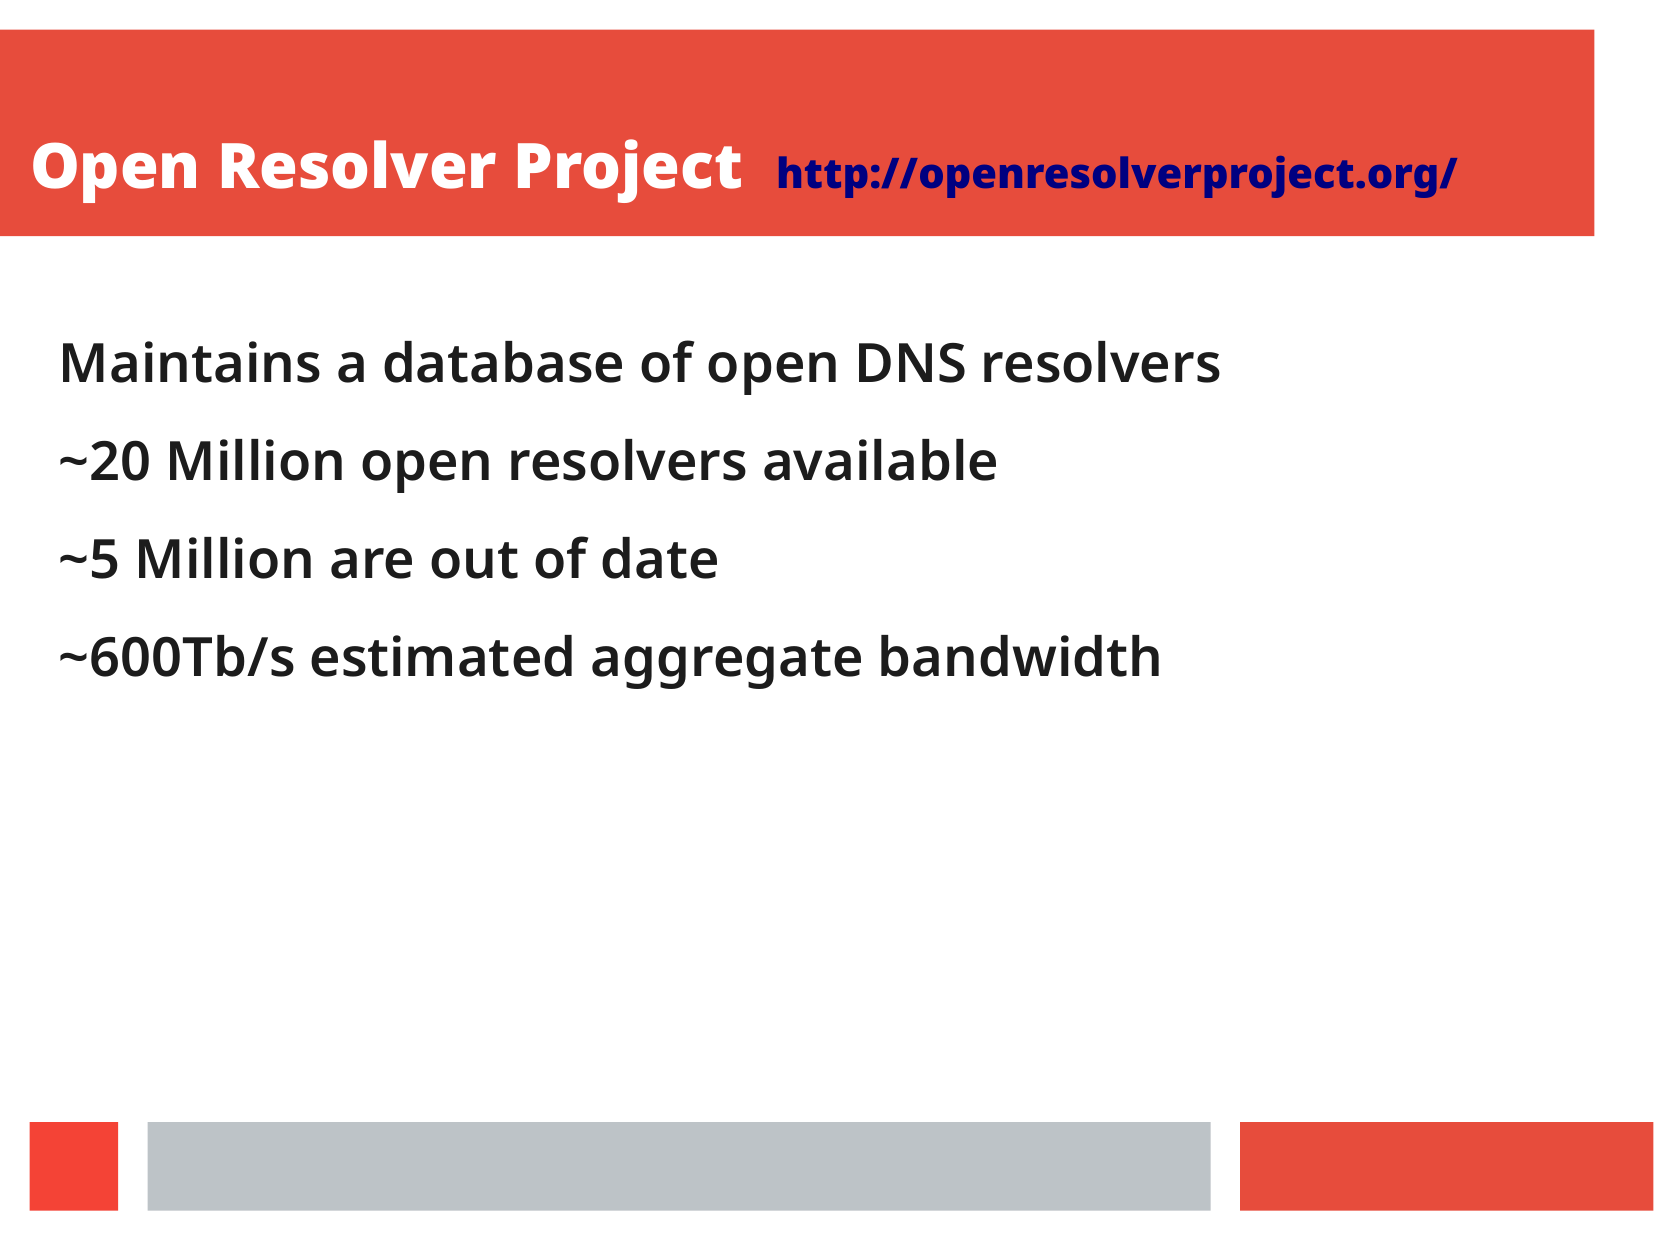

# Open Resolver Project http://openresolverproject.org/
Maintains a database of open DNS resolvers
~20 Million open resolvers available
~5 Million are out of date
~600Tb/s estimated aggregate bandwidth